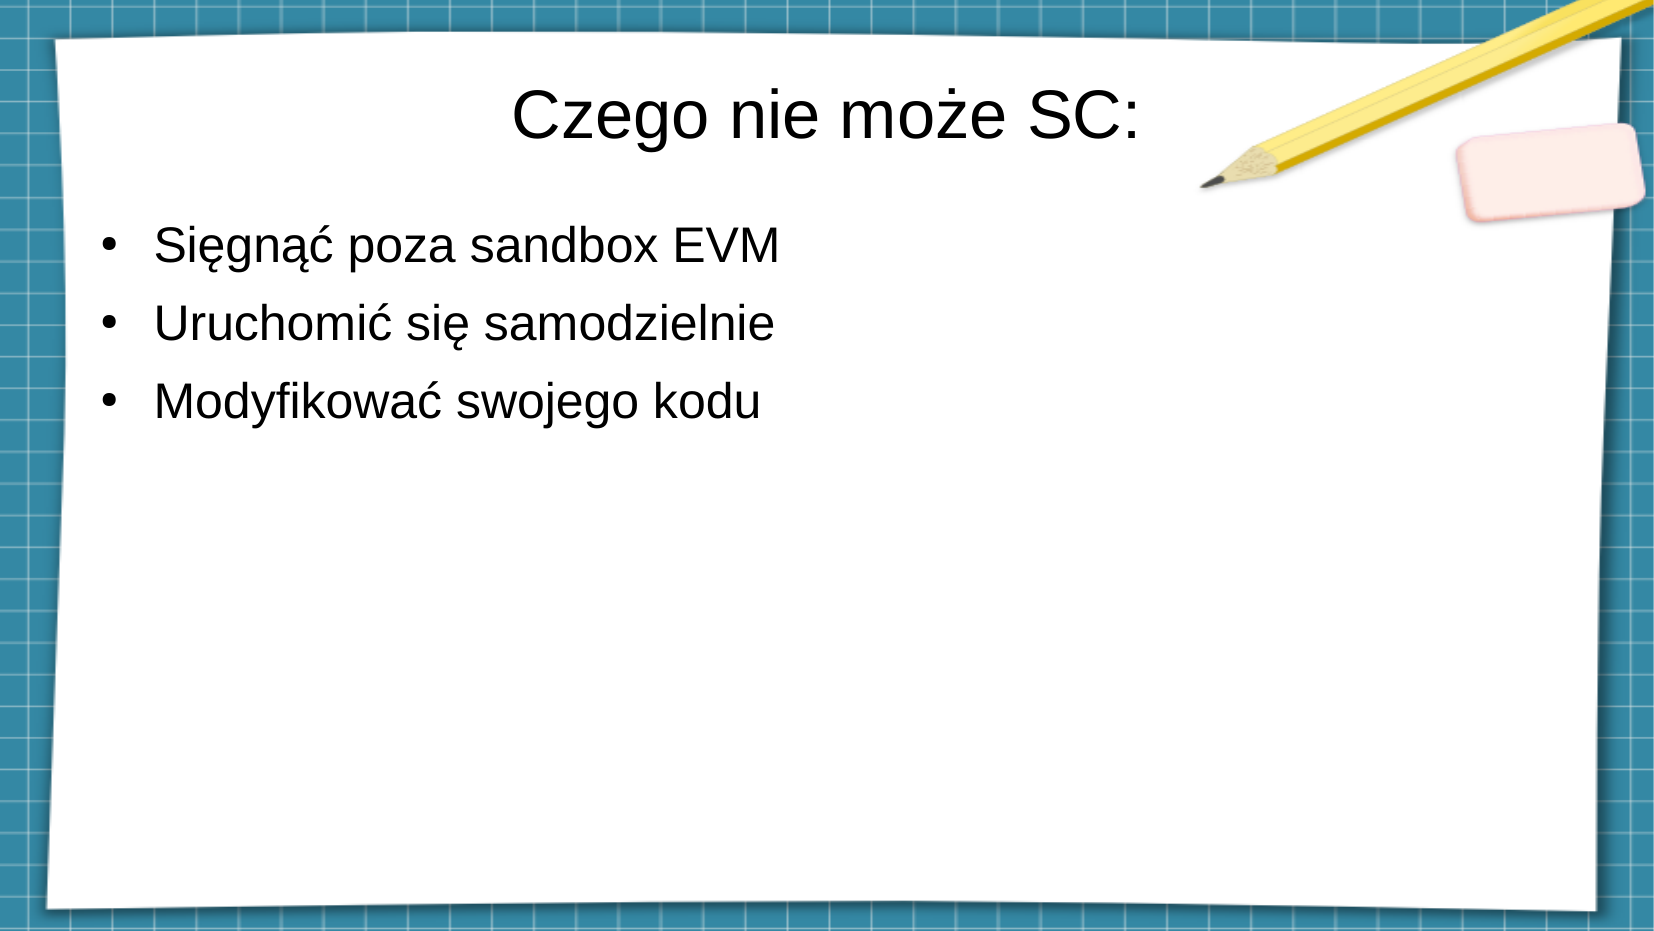

# Czego nie może SC:
Sięgnąć poza sandbox EVM
Uruchomić się samodzielnie
Modyfikować swojego kodu